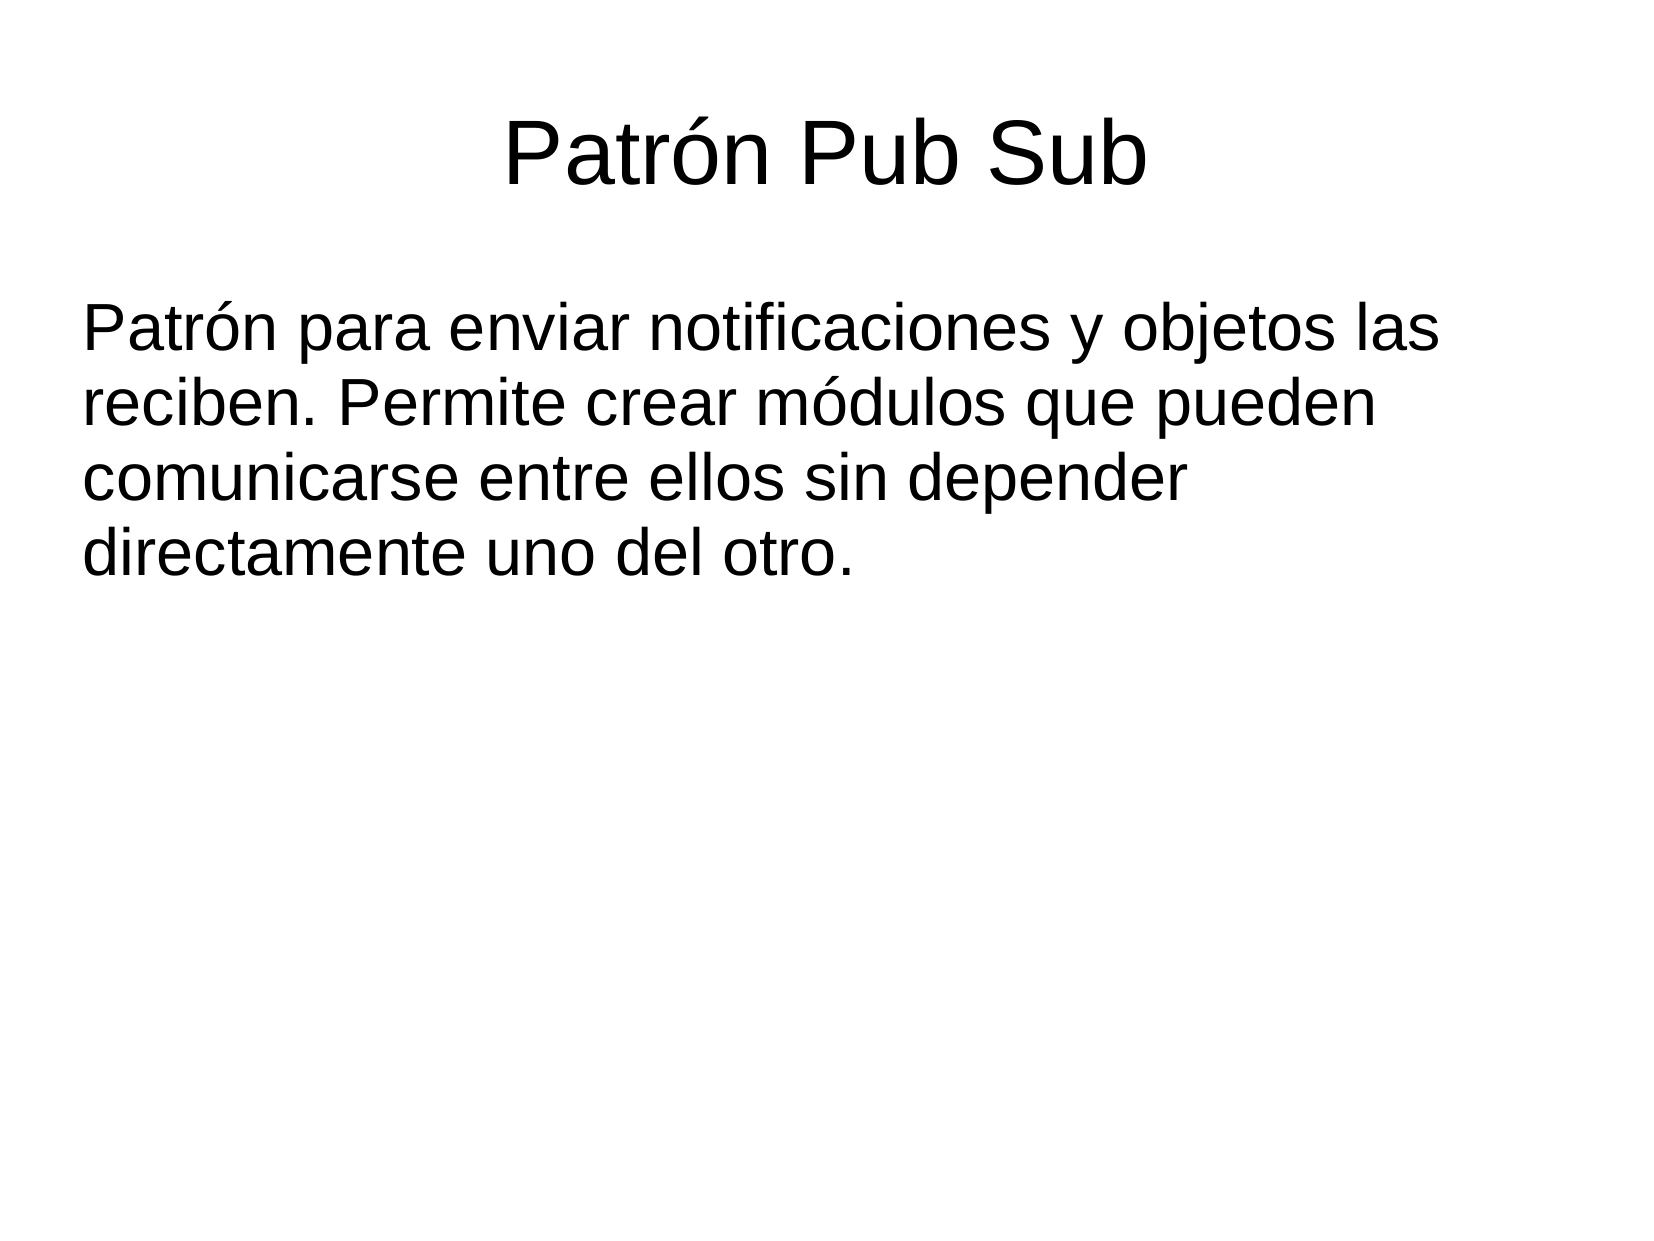

# Patrón Pub Sub
Patrón para enviar notificaciones y objetos las reciben. Permite crear módulos que pueden comunicarse entre ellos sin depender directamente uno del otro.